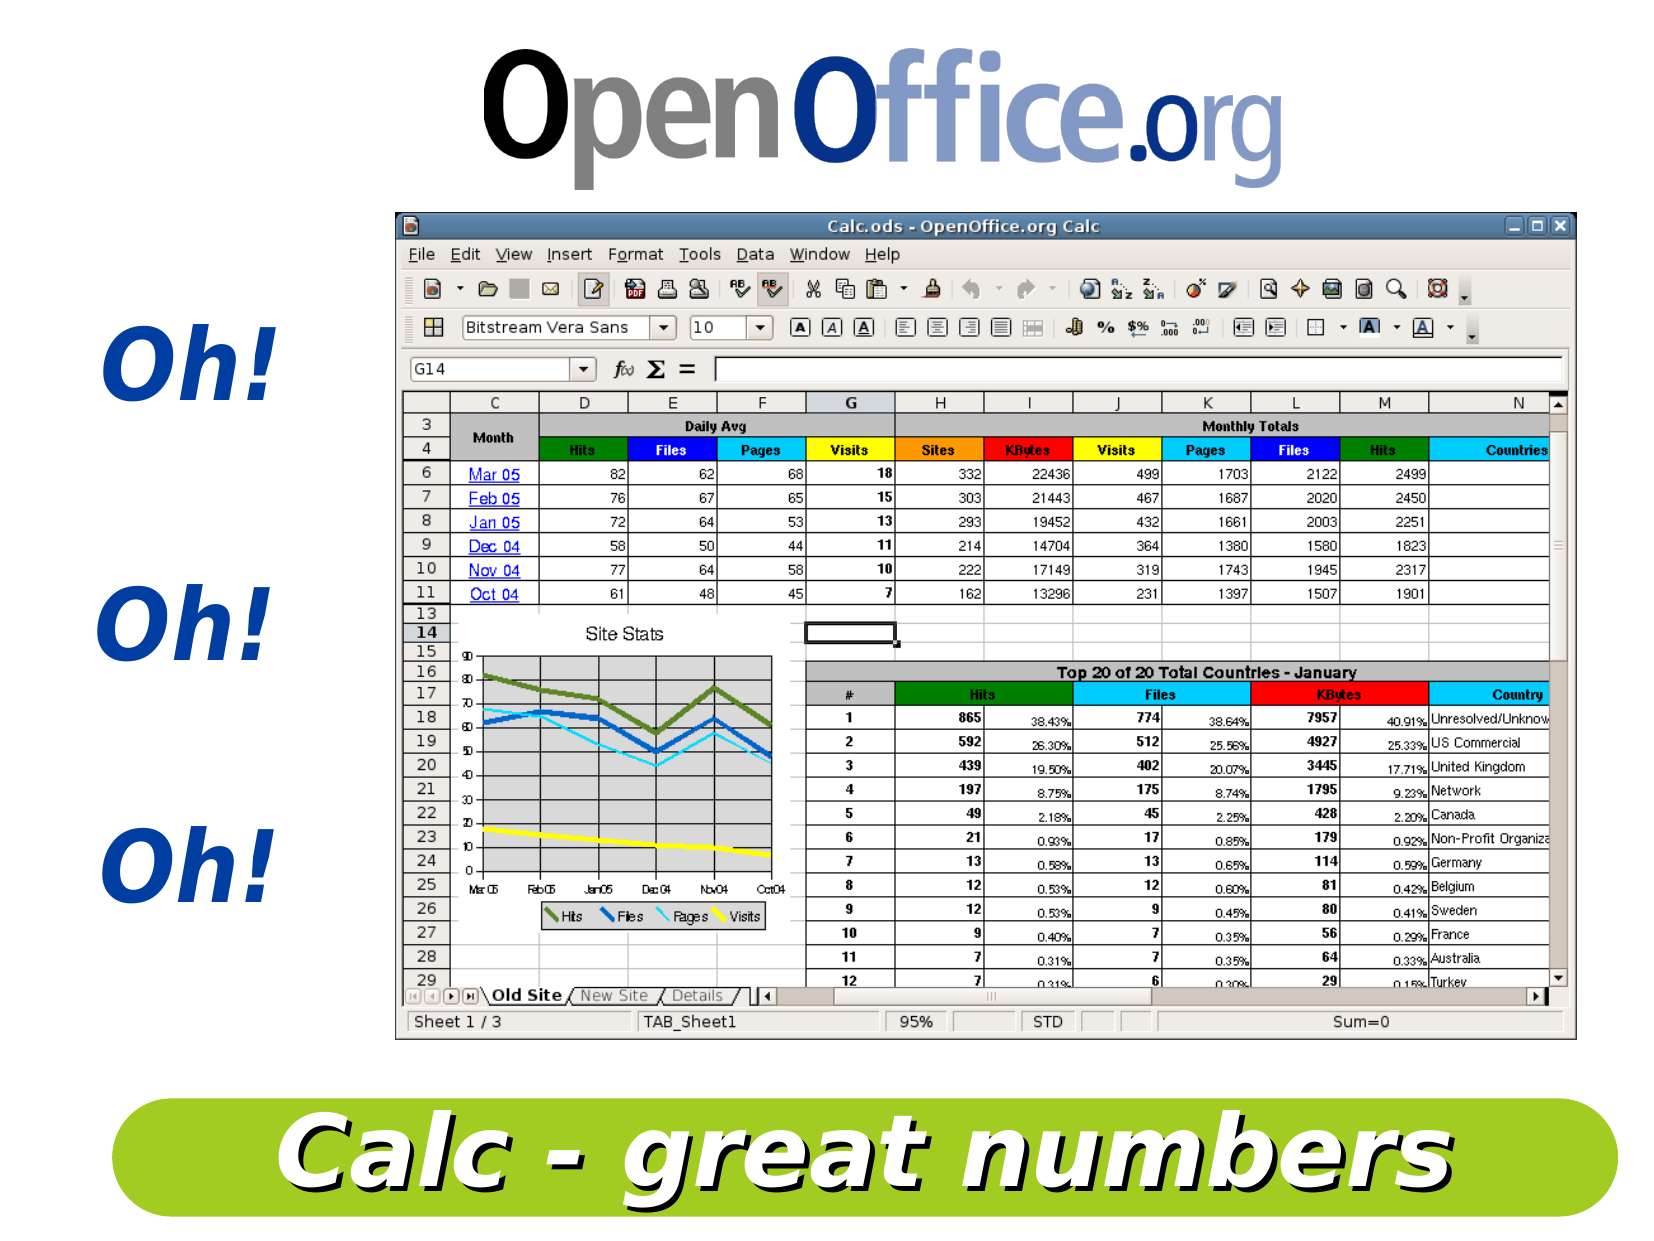

Oh!
Oh!
Oh!
Calc - great numbers